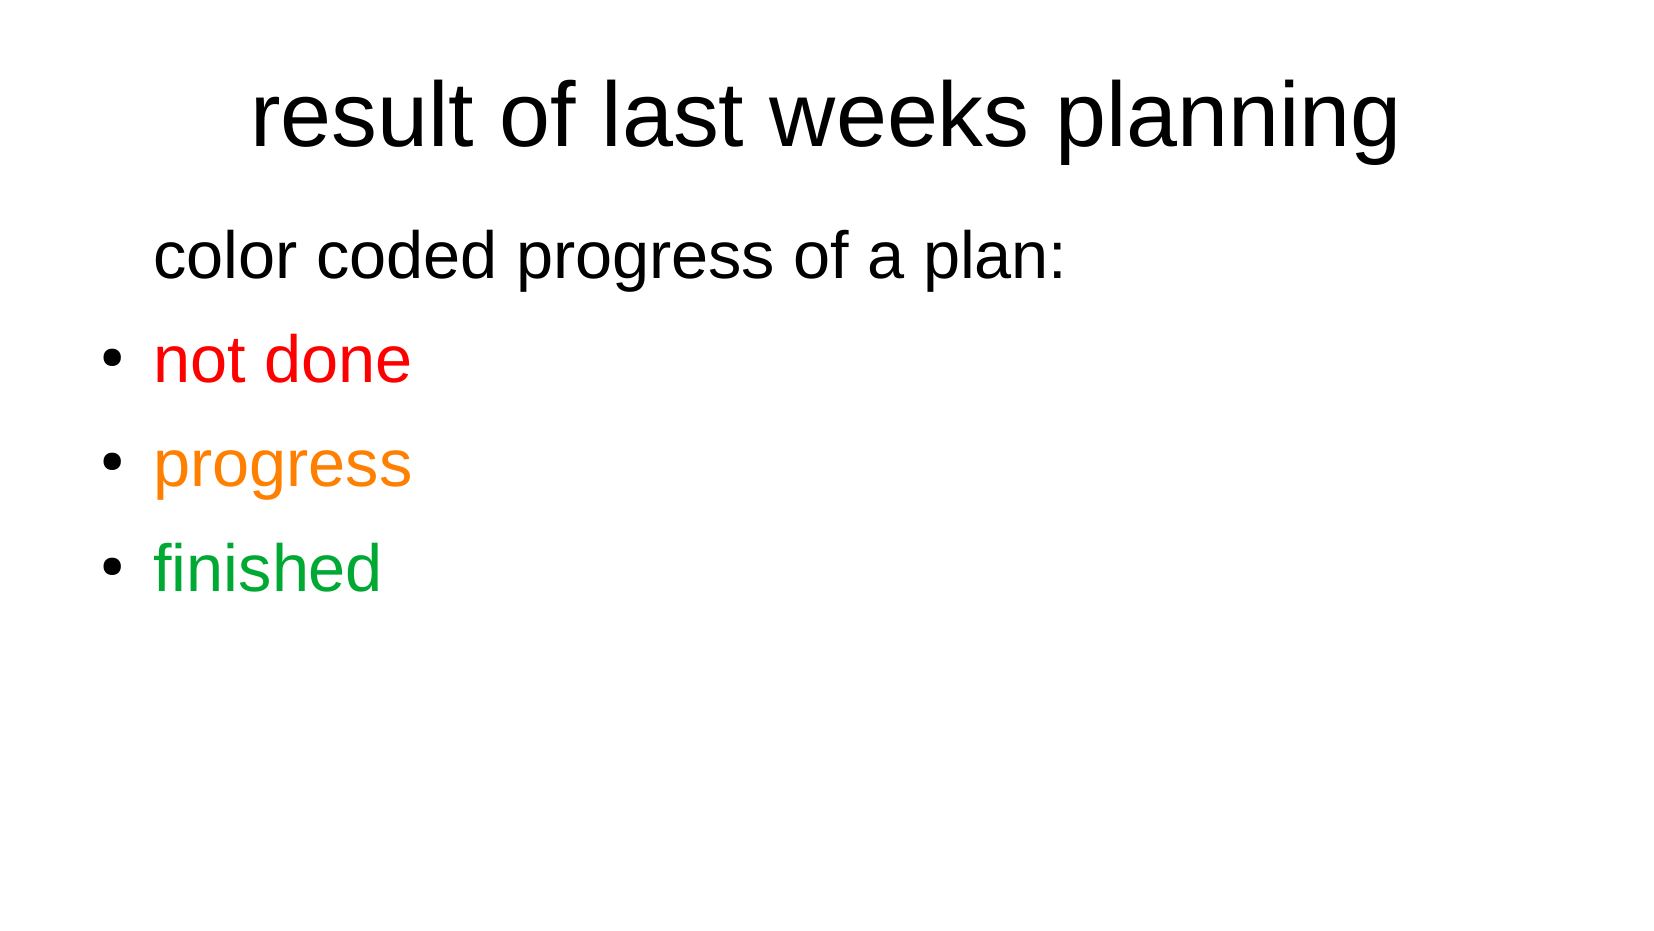

# result of last weeks planning
color coded progress of a plan:
not done
progress
finished